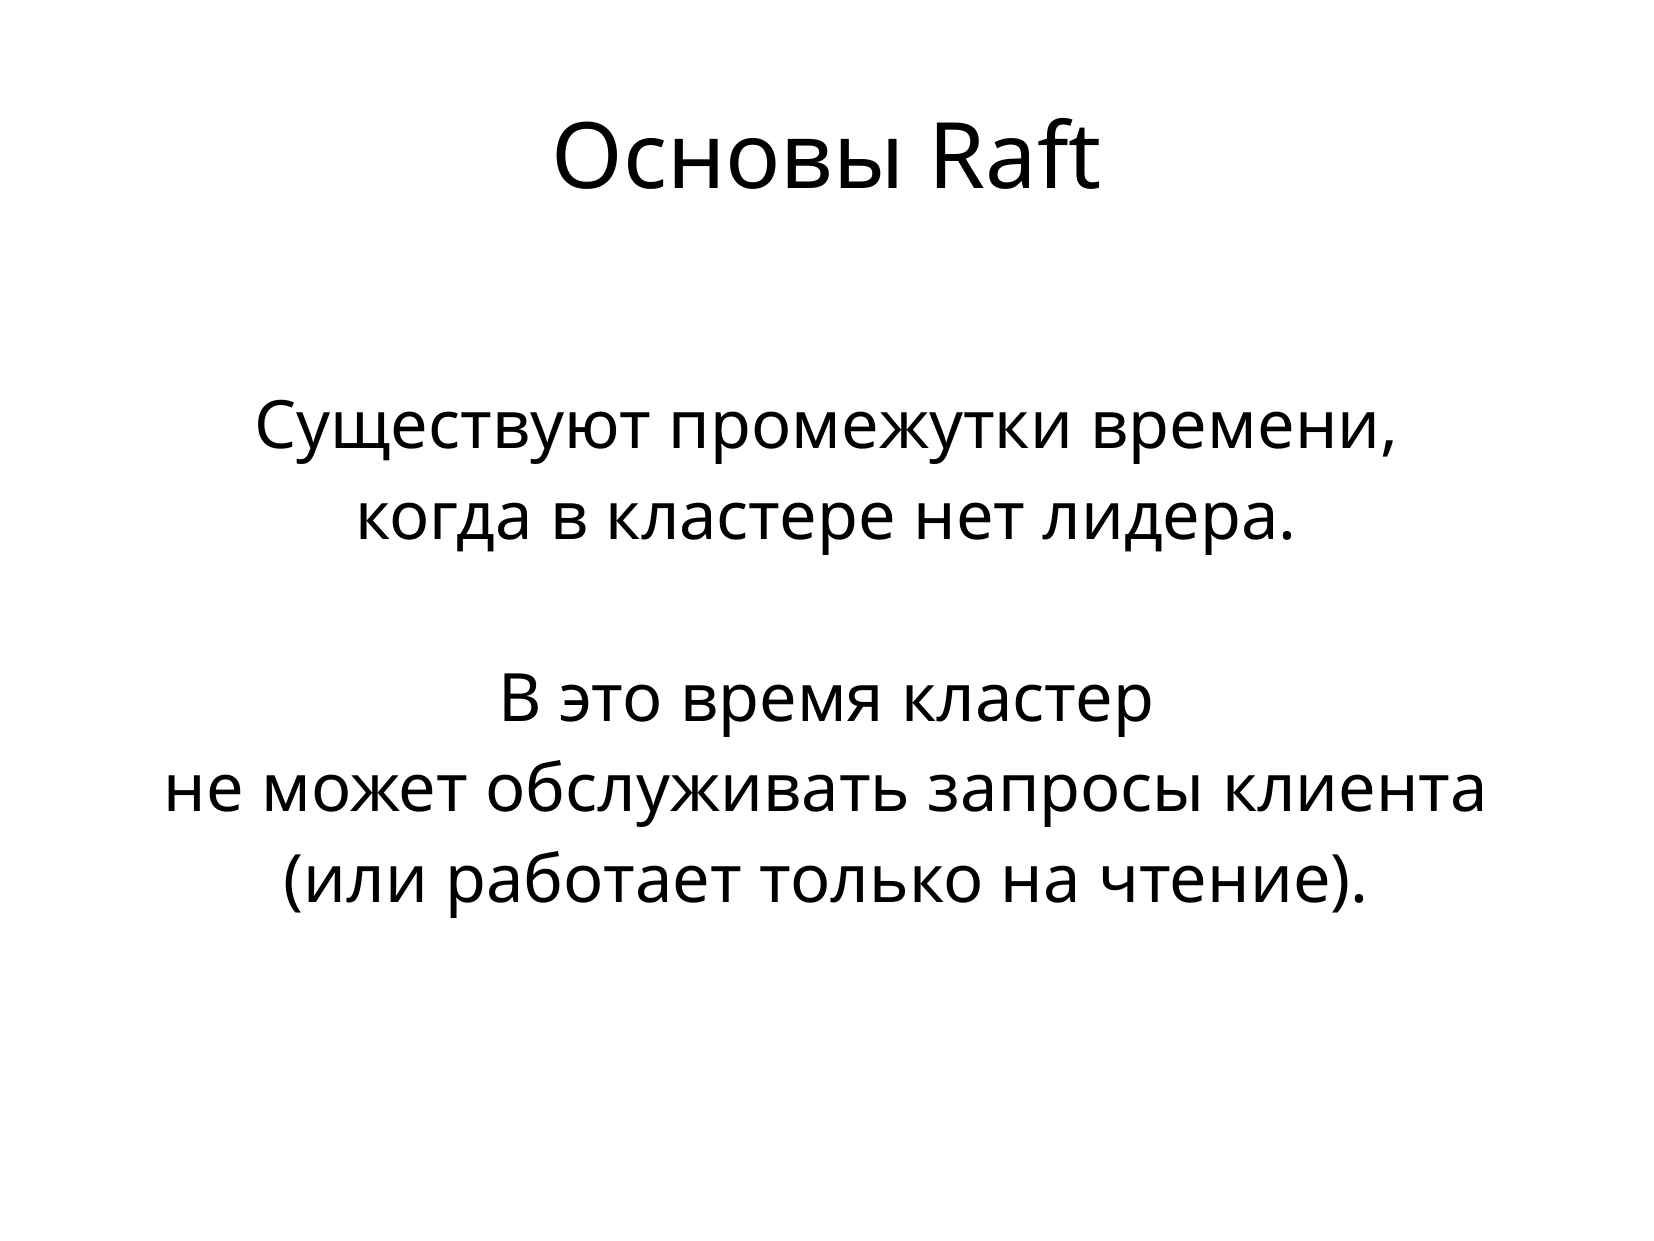

# Основы Raft
Существуют промежутки времени,
когда в кластере нет лидера.
В это время кластер
не может обслуживать запросы клиента
(или работает только на чтение).